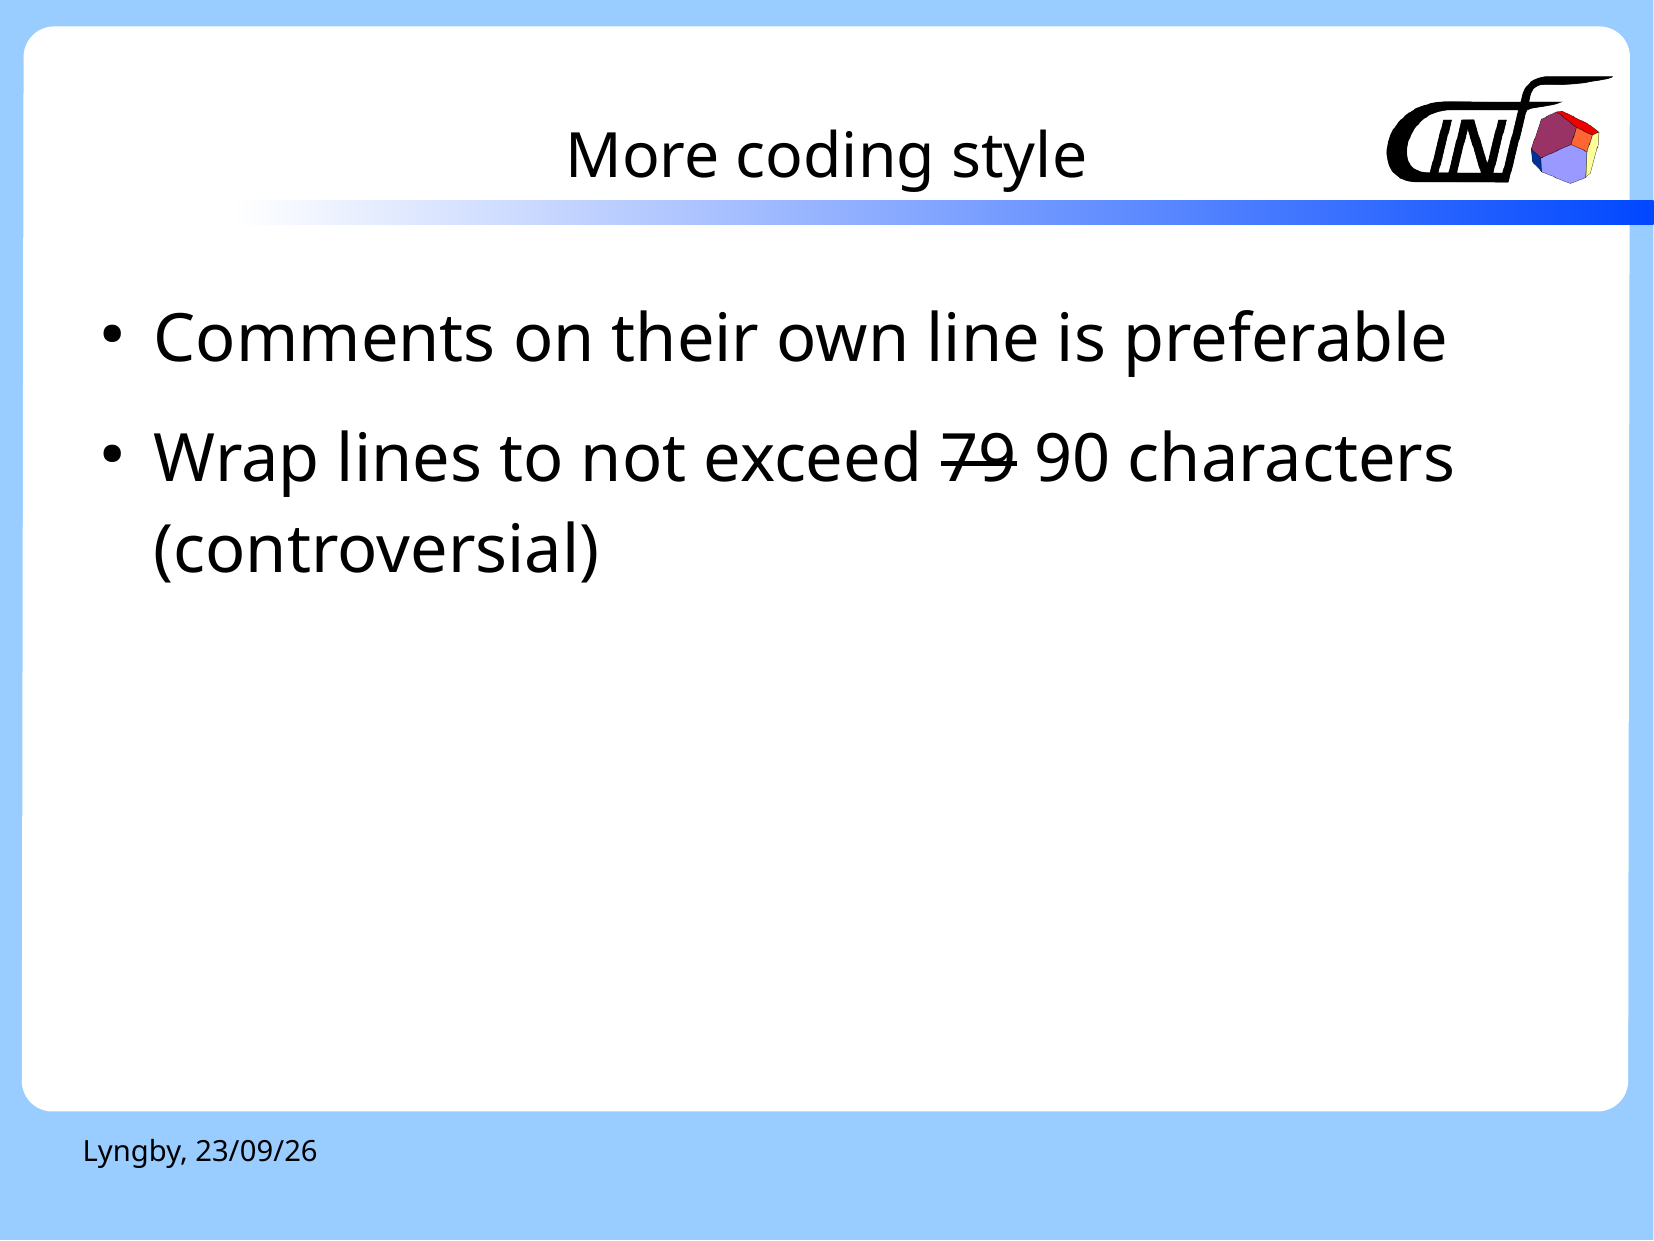

# More coding style
Comments on their own line is preferable
Wrap lines to not exceed 79 90 characters (controversial)